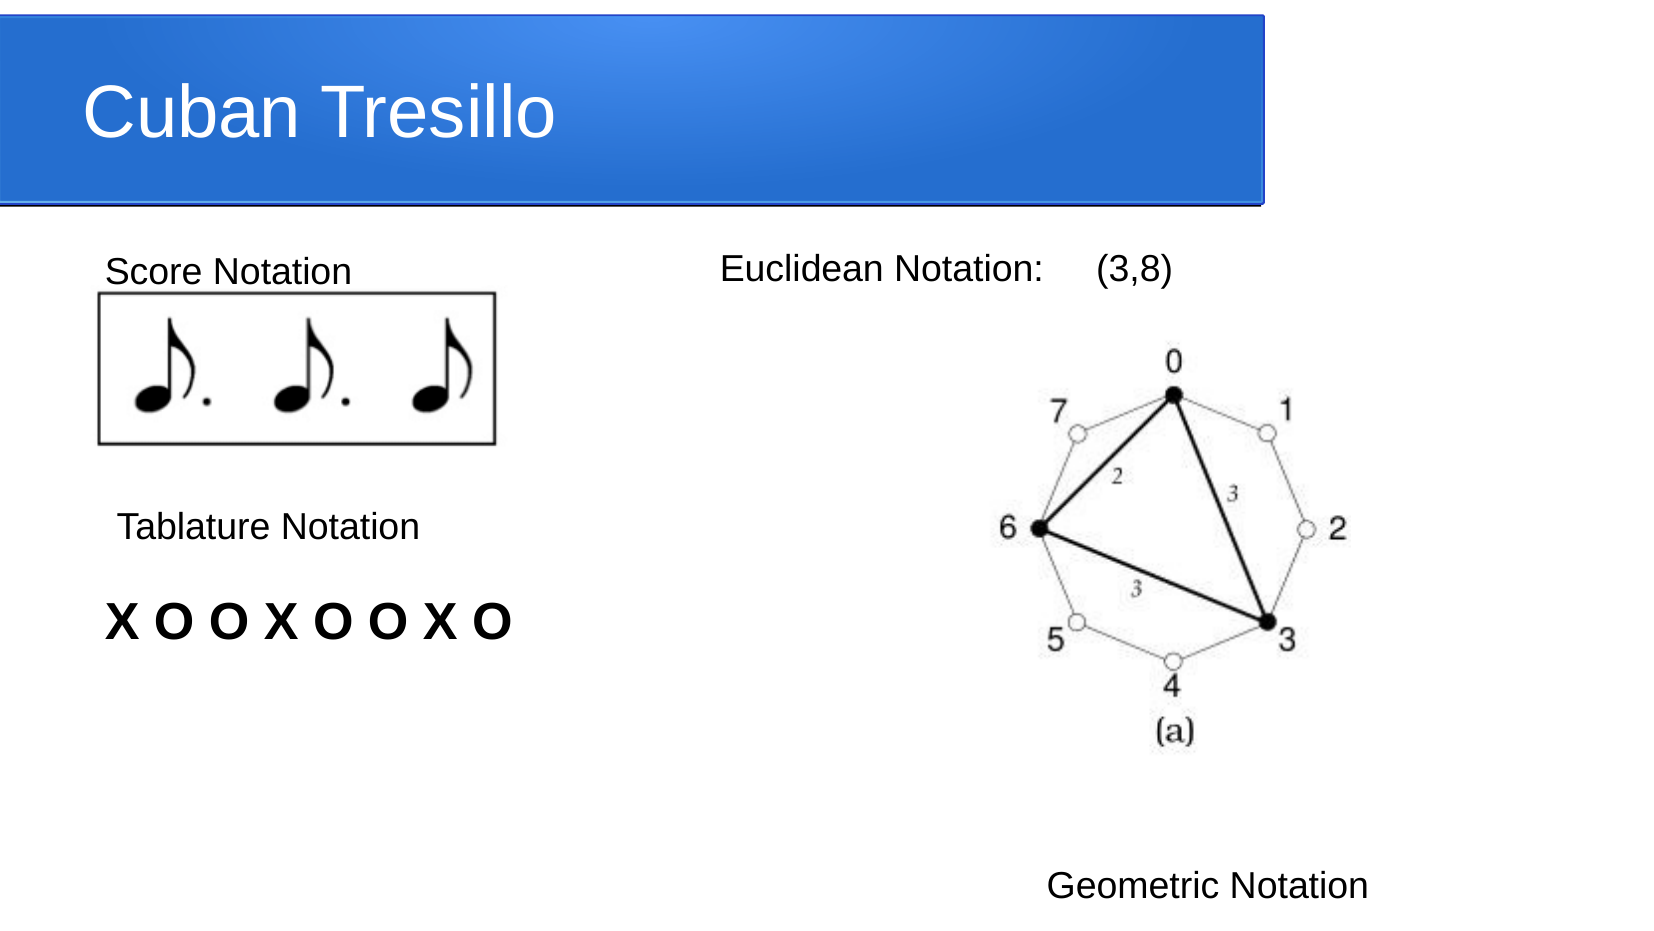

# Cuban Tresillo
Euclidean Notation: (3,8)
Score Notation
Tablature Notation
X O O X O O X O
Geometric Notation